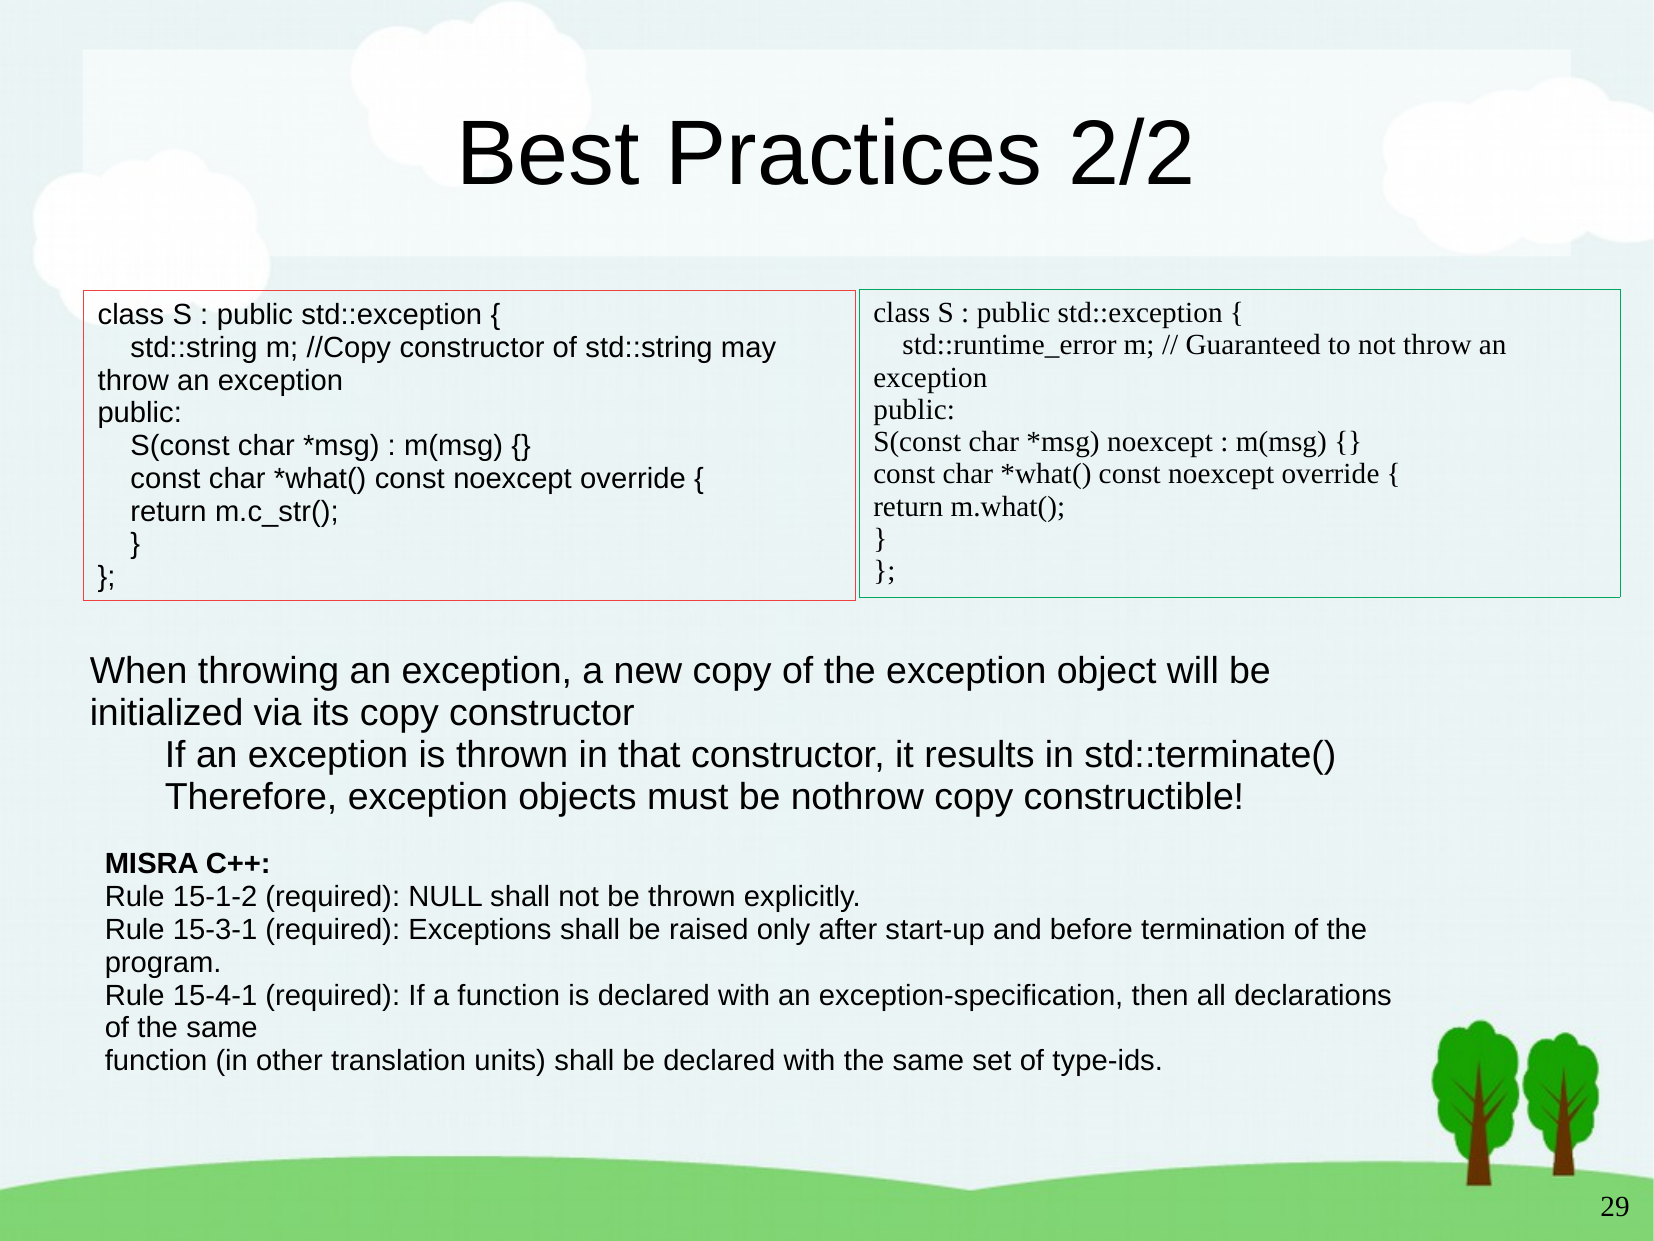

# Best Practices 2/2
| class S : public std::exception { std::runtime\_error m; // Guaranteed to not throw an exception public: S(const char \*msg) noexcept : m(msg) {} const char \*what() const noexcept override { return m.what(); } }; |
| --- |
| class S : public std::exception { std::string m; //Copy constructor of std::string may throw an exception public: S(const char \*msg) : m(msg) {} const char \*what() const noexcept override { return m.c\_str(); } }; |
| --- |
When throwing an exception, a new copy of the exception object will be
initialized via its copy constructor
	If an exception is thrown in that constructor, it results in std::terminate()
	Therefore, exception objects must be nothrow copy constructible!
MISRA C++:
Rule 15-1-2 (required): NULL shall not be thrown explicitly.
Rule 15-3-1 (required): Exceptions shall be raised only after start-up and before termination of the program.
Rule 15-4-1 (required): If a function is declared with an exception-specification, then all declarations of the same
function (in other translation units) shall be declared with the same set of type-ids.
29